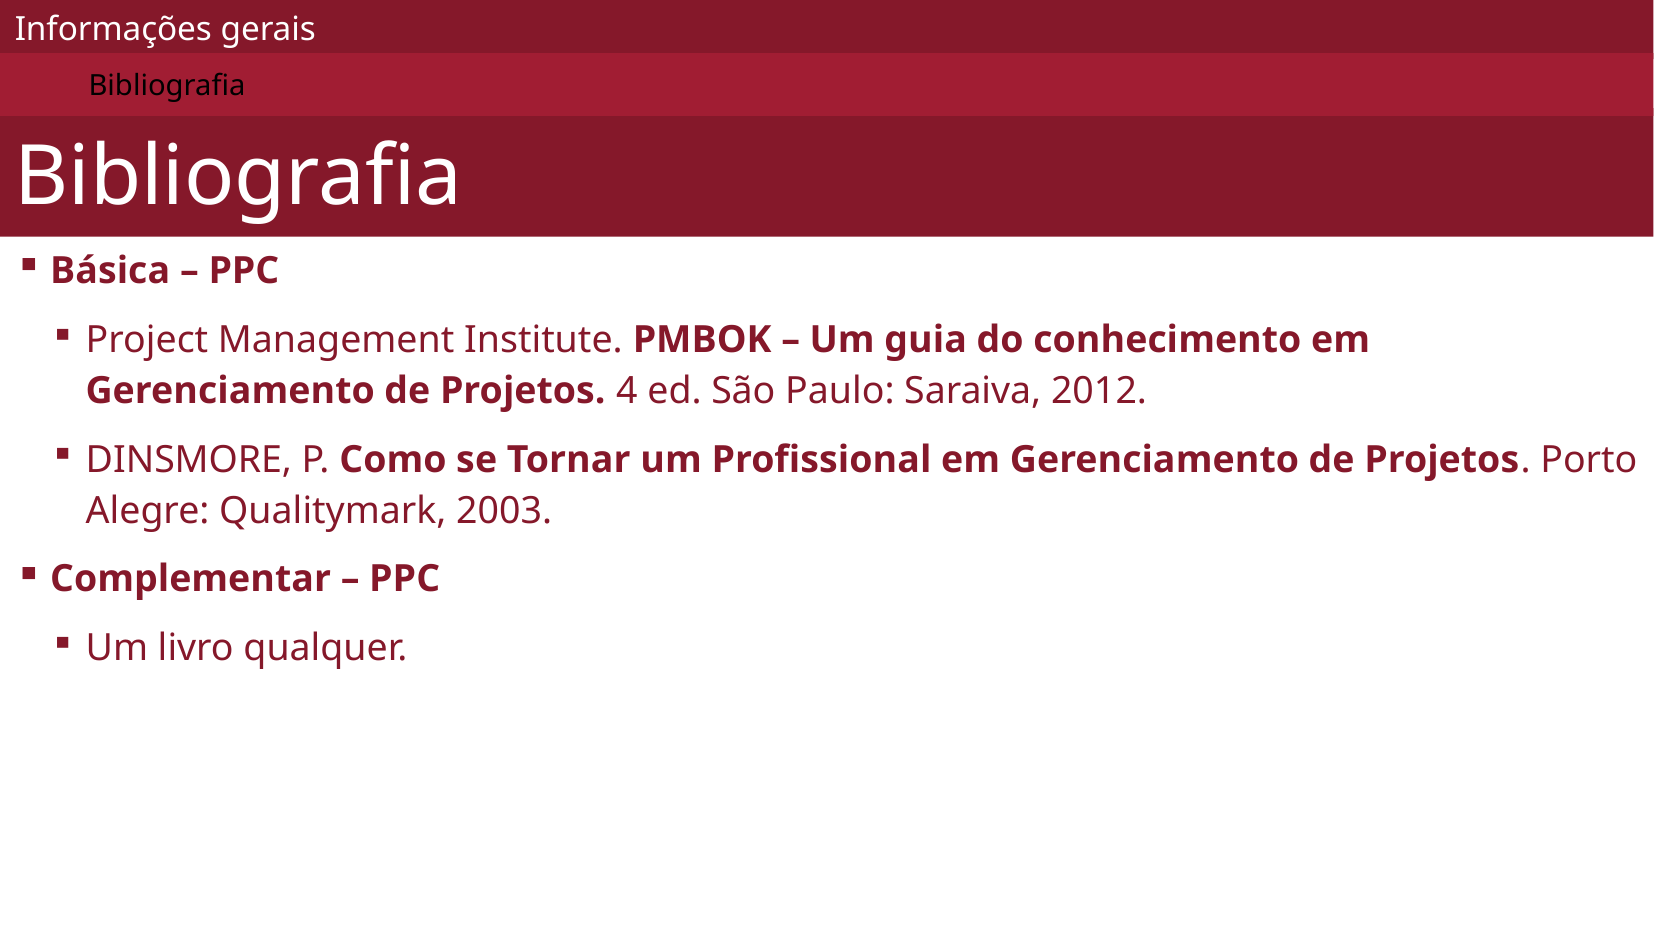

Informações gerais
	Bibliografia
Bibliografia
Básica – PPC
Project Management Institute. PMBOK – Um guia do conhecimento em Gerenciamento de Projetos. 4 ed. São Paulo: Saraiva, 2012.
DINSMORE, P. Como se Tornar um Profissional em Gerenciamento de Projetos. Porto Alegre: Qualitymark, 2003.
Complementar – PPC
Um livro qualquer.